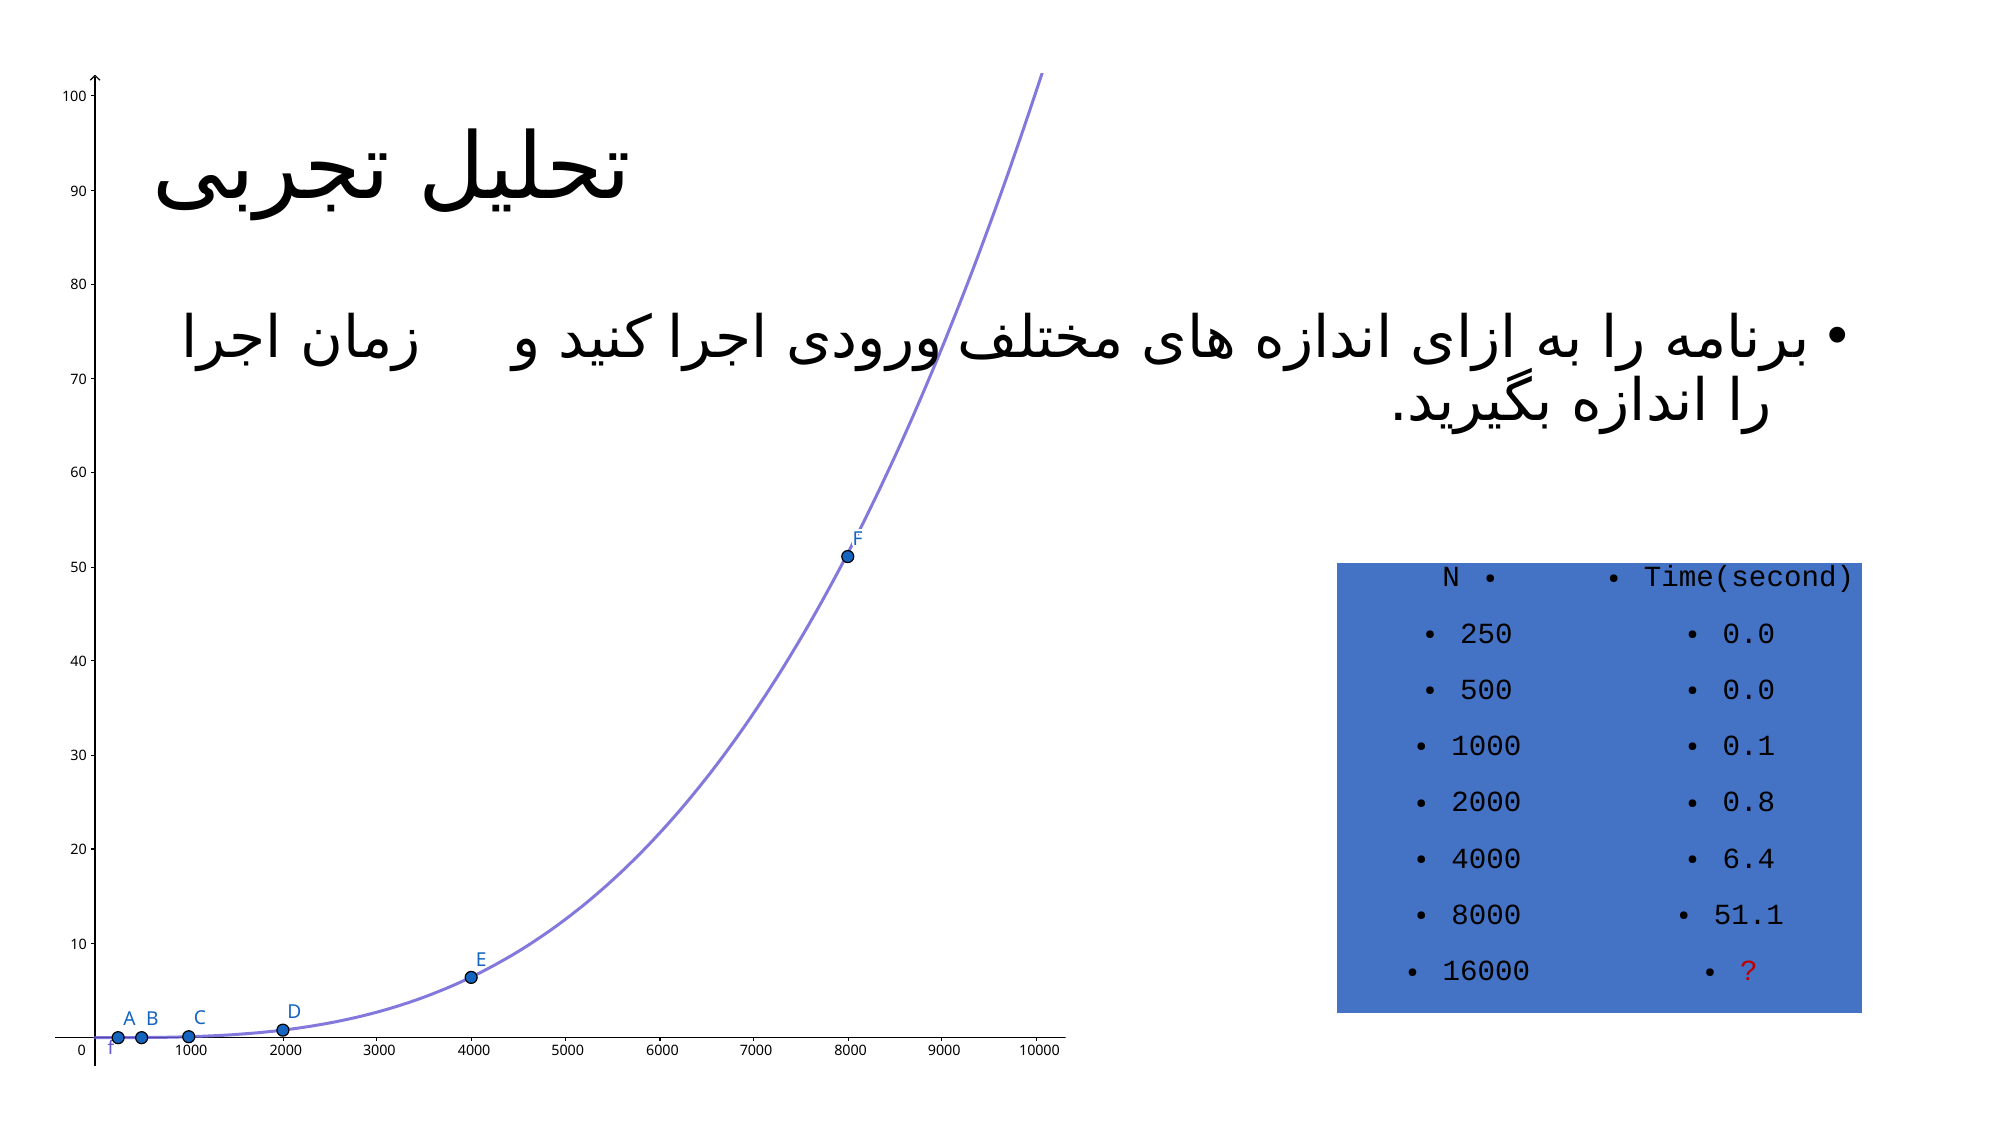

# تحلیل تجربی
برنامه را به ازای اندازه های مختلف ورودی اجرا کنید و زمان اجرا را اندازه بگیرید.
| N | Time(second) |
| --- | --- |
| 250 | 0.0 |
| 500 | 0.0 |
| 1000 | 0.1 |
| 2000 | 0.8 |
| 4000 | 6.4 |
| 8000 | 51.1 |
| 16000 | ? |